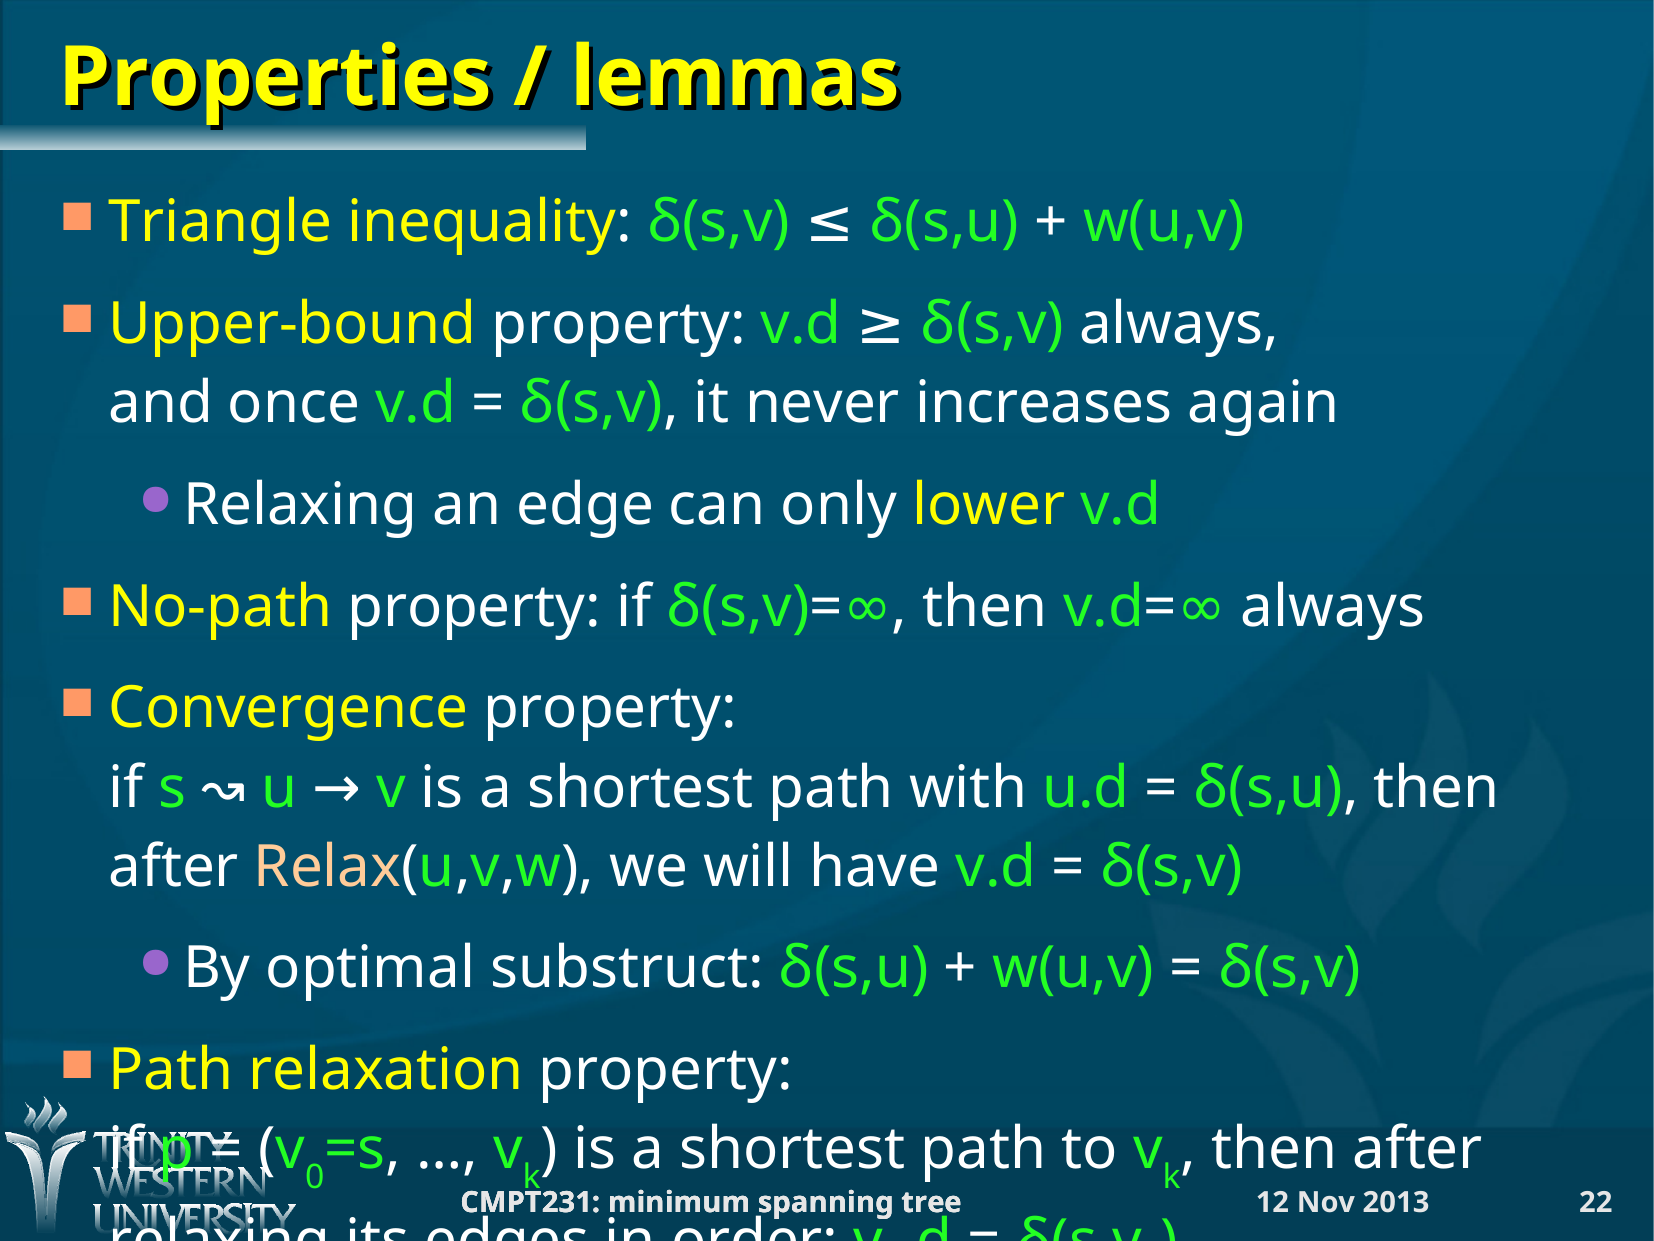

# Properties / lemmas
Triangle inequality: δ(s,v) ≤ δ(s,u) + w(u,v)
Upper-bound property: v.d ≥ δ(s,v) always,
and once v.d = δ(s,v), it never increases again
Relaxing an edge can only lower v.d
No-path property: if δ(s,v)=∞, then v.d=∞ always
Convergence property:
if s ↝ u → v is a shortest path with u.d = δ(s,u), then after Relax(u,v,w), we will have v.d = δ(s,v)
By optimal substruct: δ(s,u) + w(u,v) = δ(s,v)
Path relaxation property:
if p = (v0=s, …, vk) is a shortest path to vk, then after relaxing its edges in order: vk.d = δ(s,vk)
CMPT231: minimum spanning tree
12 Nov 2013
22